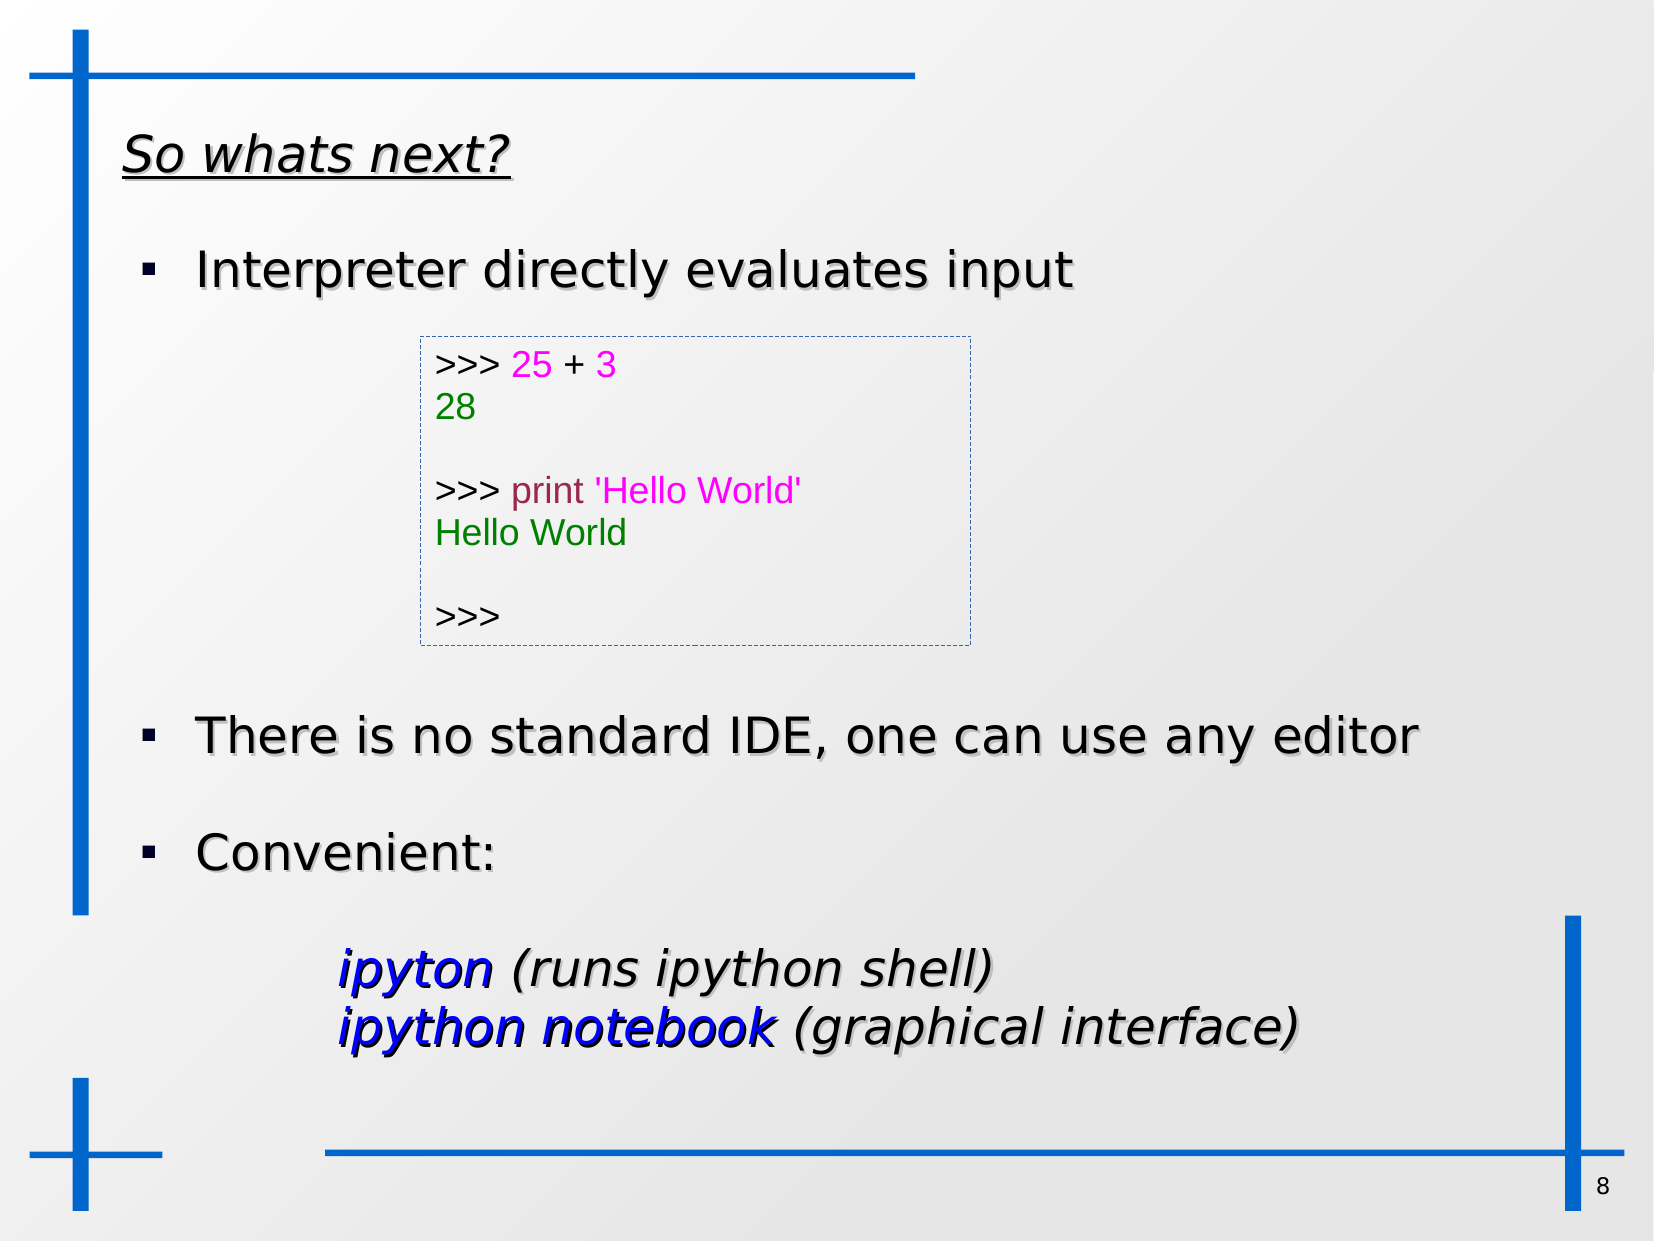

# So whats next?
Interpreter directly evaluates input
There is no standard IDE, one can use any editor
Convenient:
ipyton (runs ipython shell)
ipython notebook (graphical interface)
>>> 25 + 3
28
>>> print 'Hello World'
Hello World
>>>